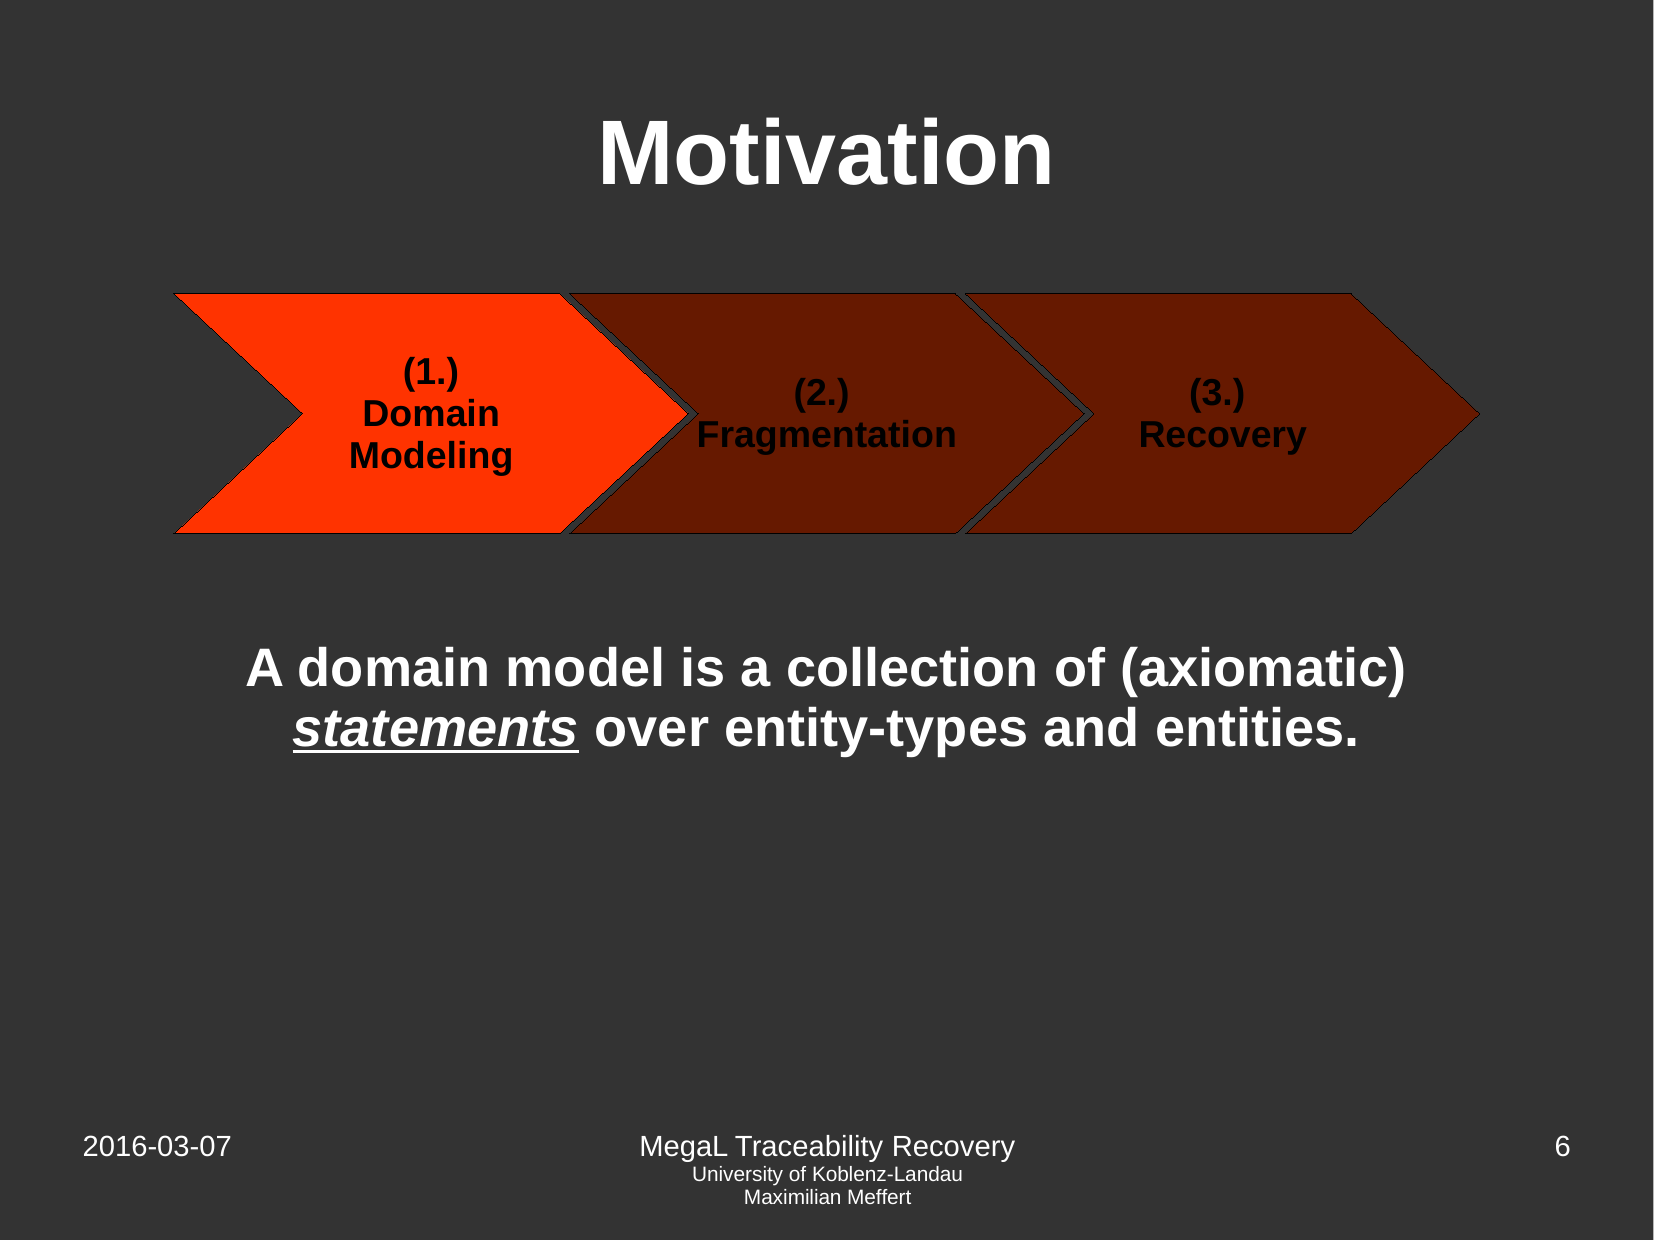

# Motivation
(1.)
Domain
Modeling
(2.)
Fragmentation
(3.)
Recovery
A domain model is a collection of (axiomatic) statements over entity-types and entities.
2016-03-07
MegaL Traceability Recovery
6